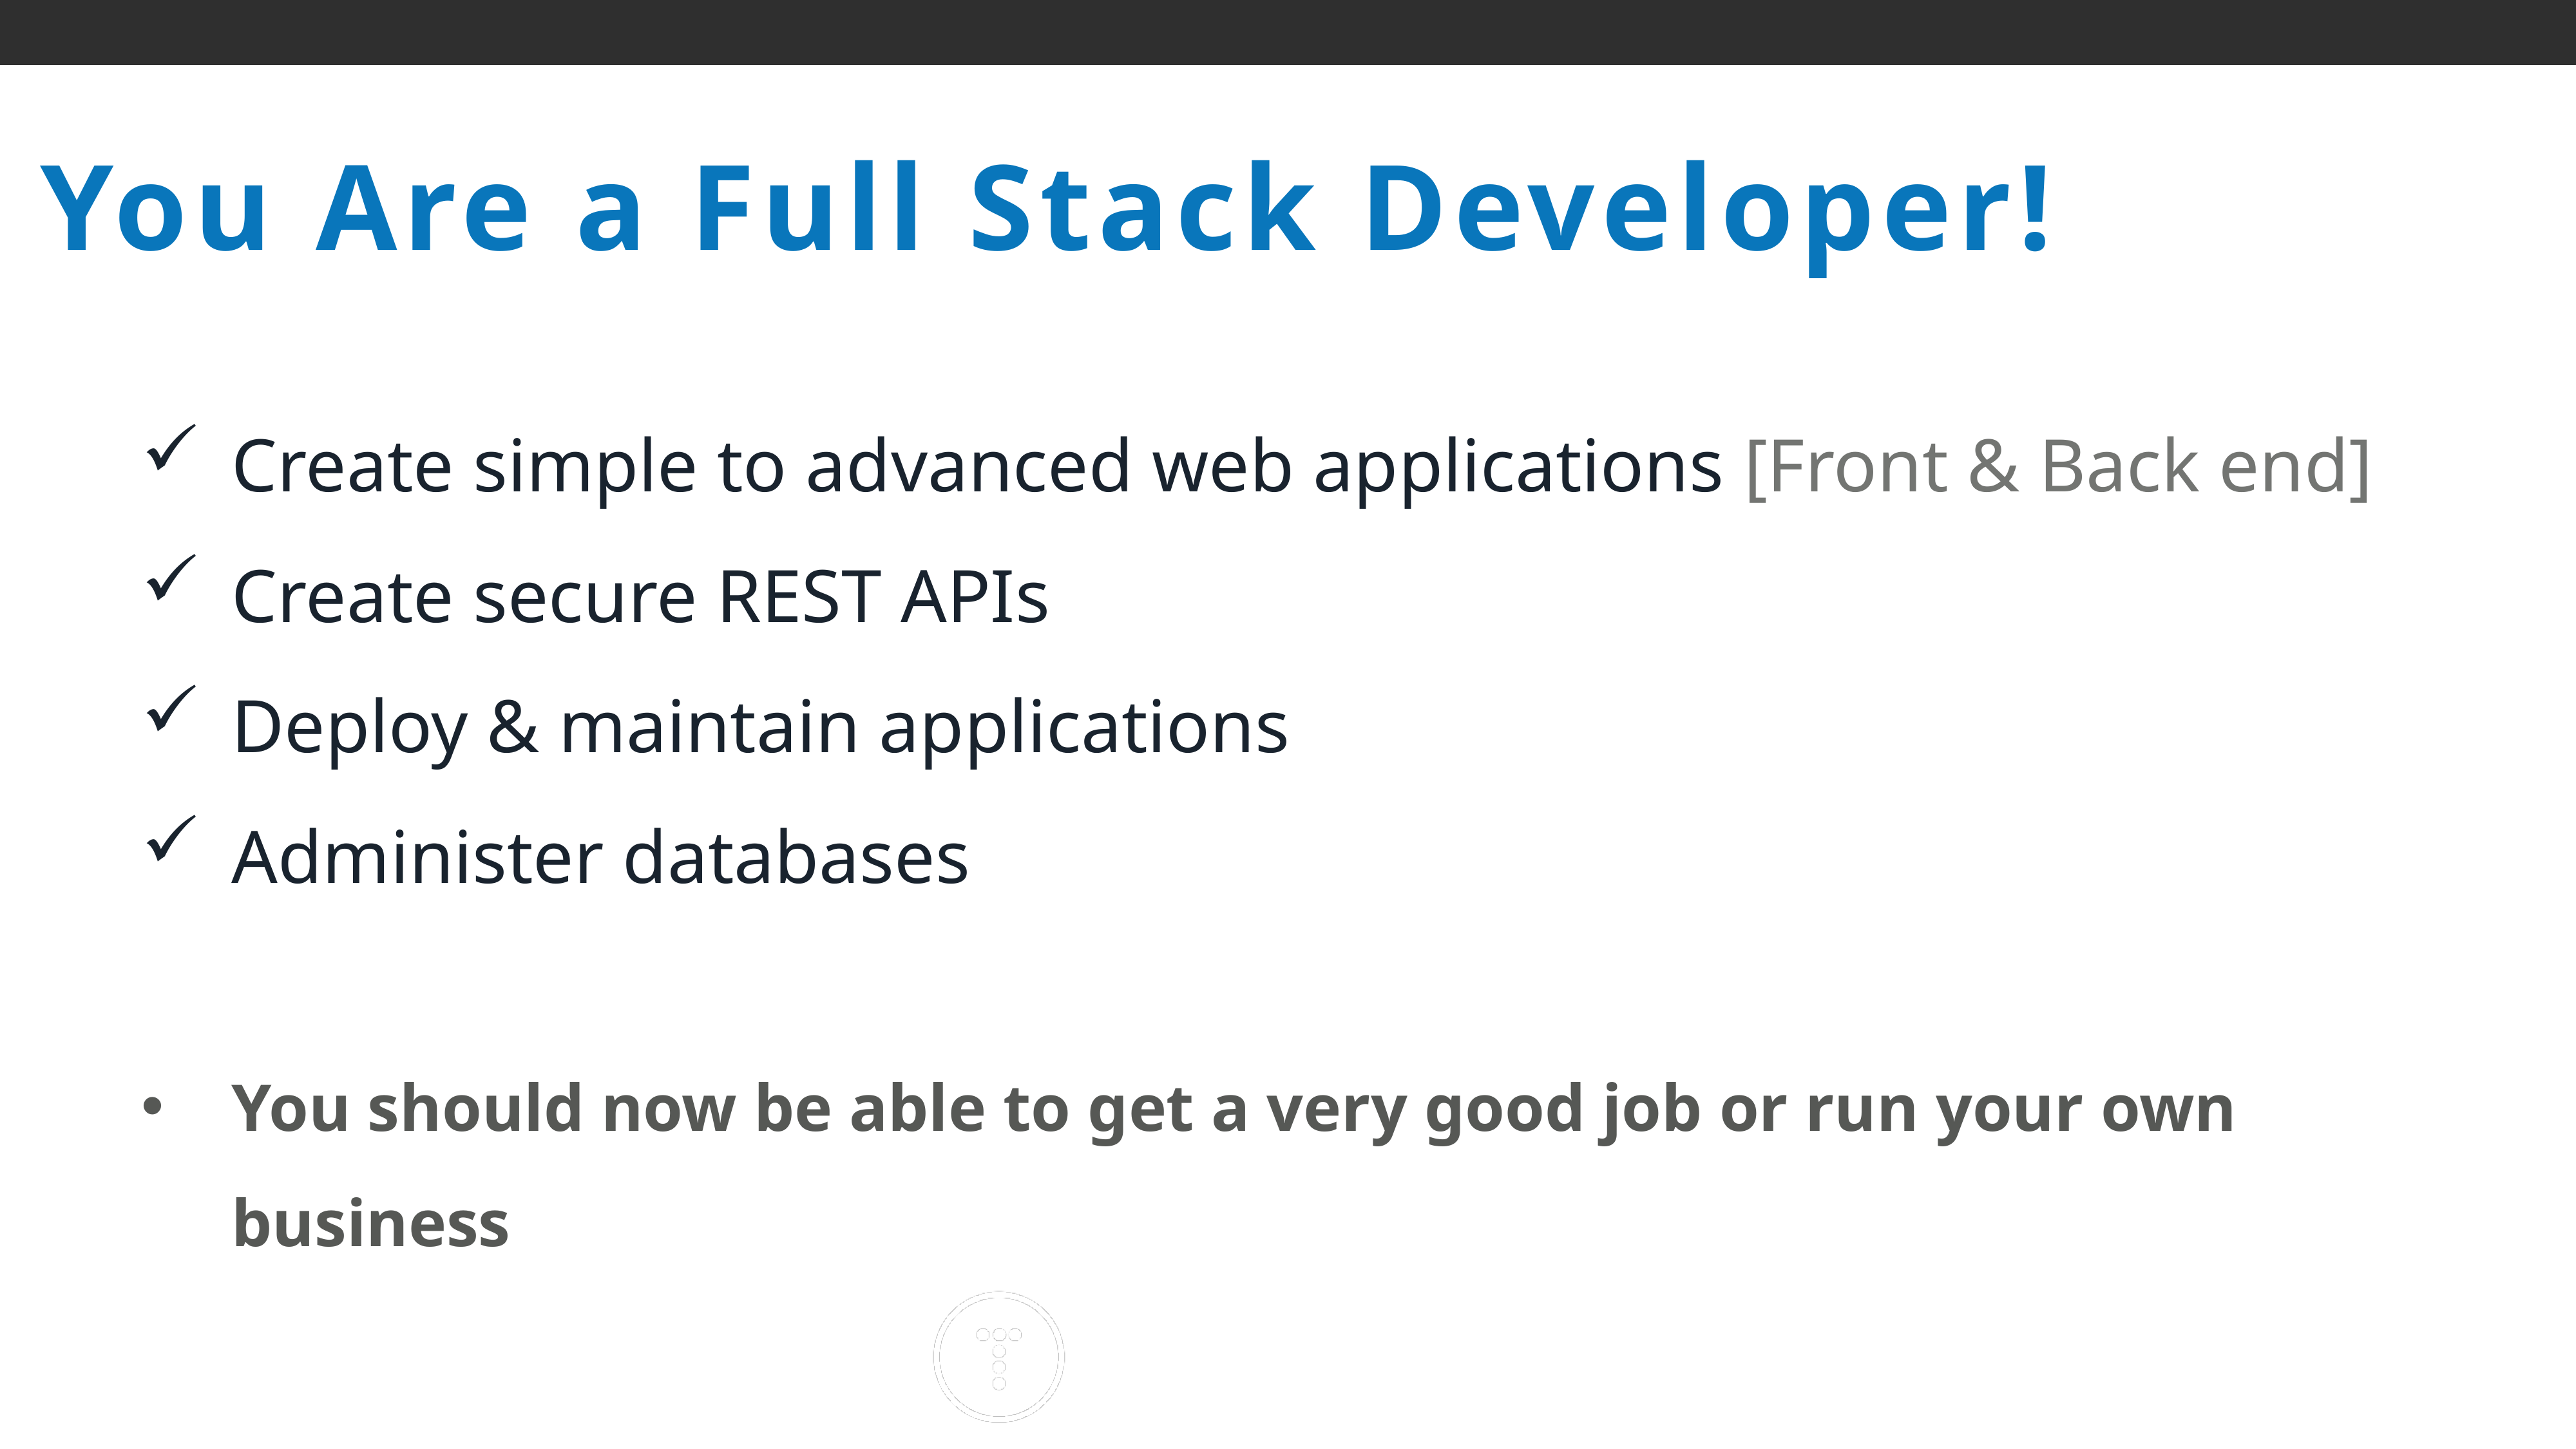

You Are a Full Stack Developer!
Create simple to advanced web applications [Front & Back end]
Create secure REST APIs
Deploy & maintain applications
Administer databases
You should now be able to get a very good job or run your own business
Traversymedia.com